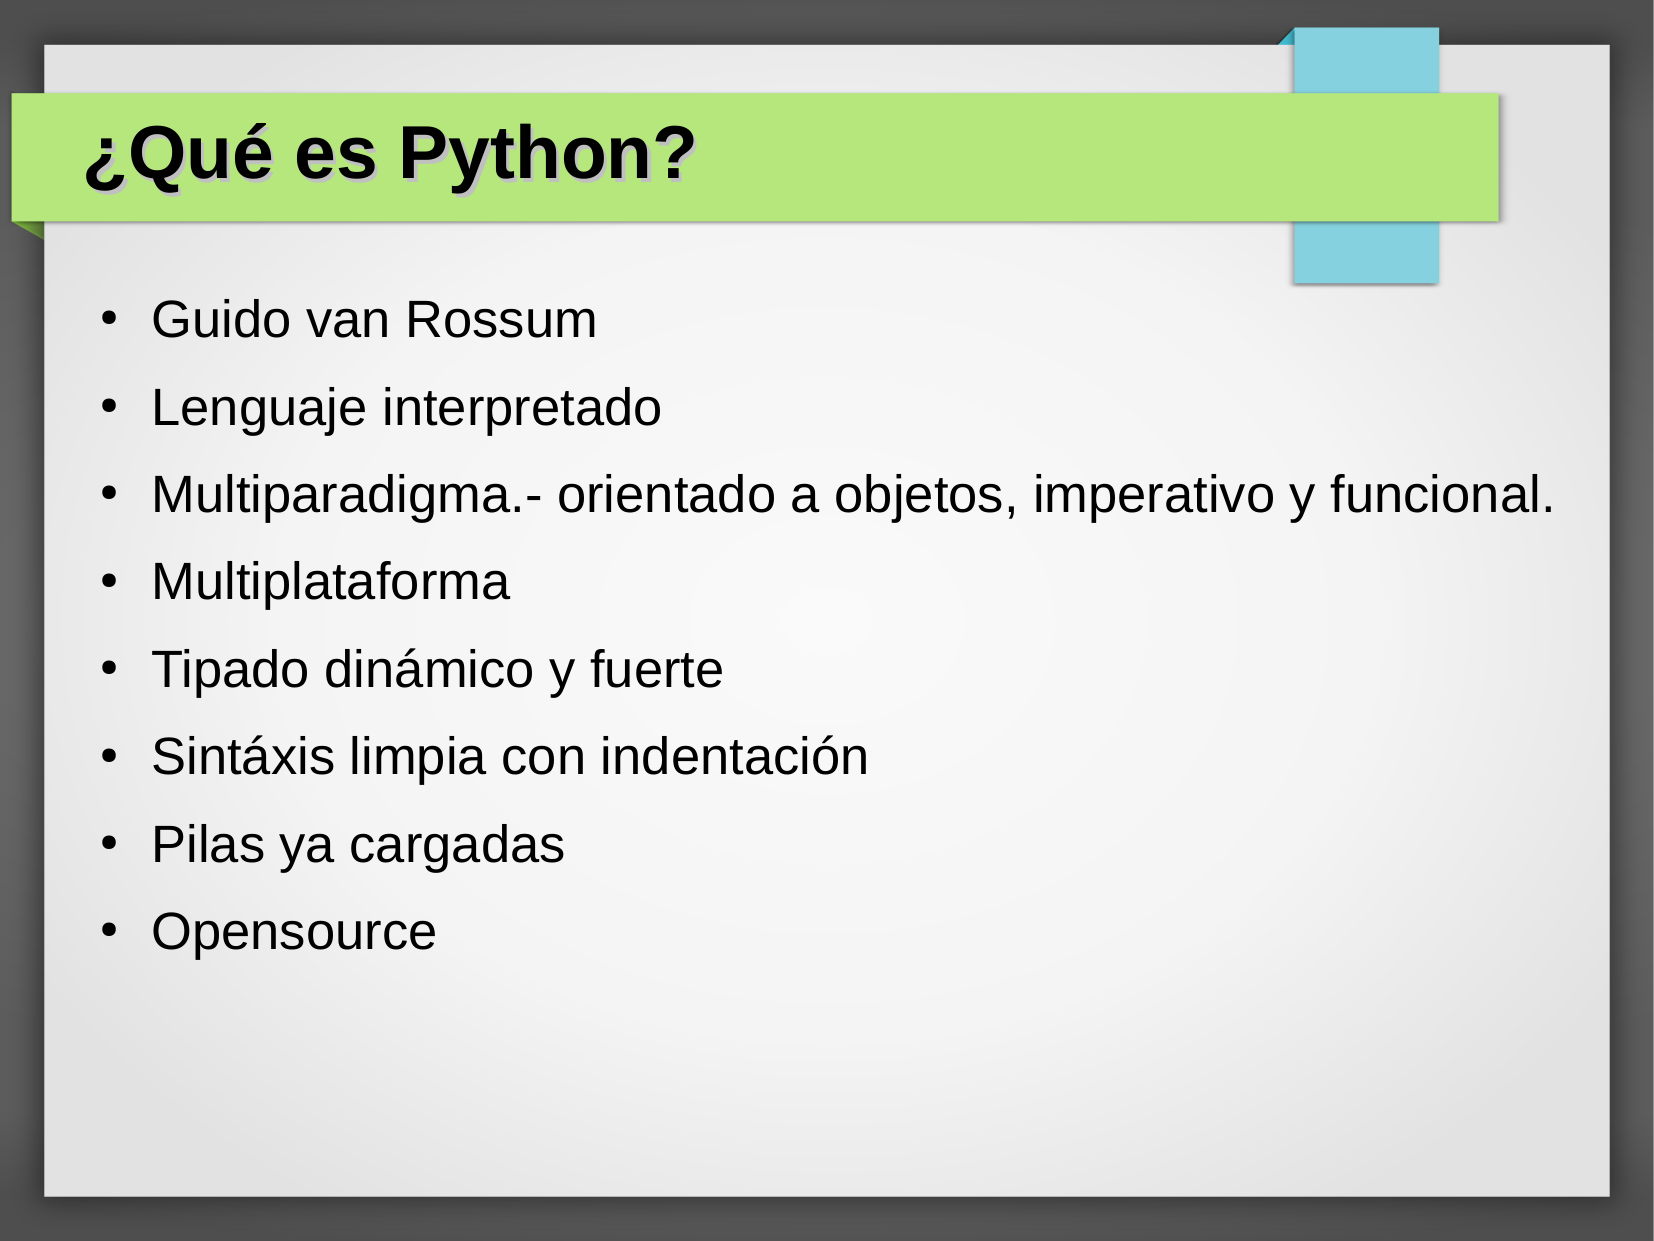

# ¿Qué es Python?
Guido van Rossum
Lenguaje interpretado
Multiparadigma.- orientado a objetos, imperativo y funcional.
Multiplataforma
Tipado dinámico y fuerte
Sintáxis limpia con indentación
Pilas ya cargadas
Opensource